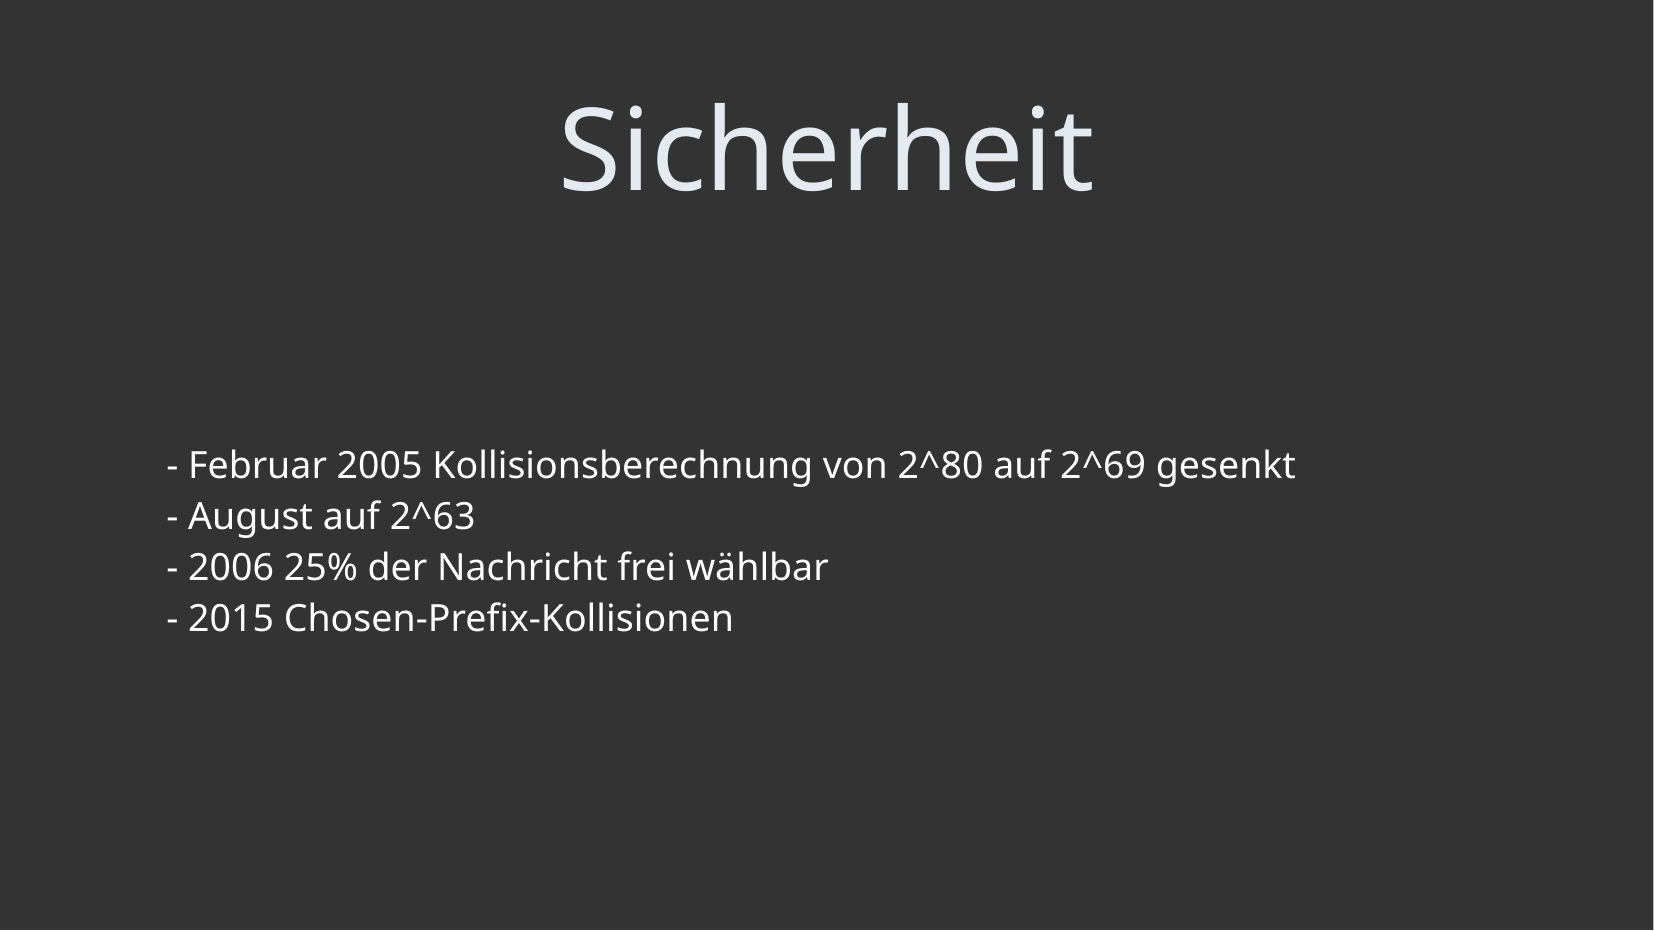

Sicherheit
- Februar 2005 Kollisionsberechnung von 2^80 auf 2^69 gesenkt
- August auf 2^63
- 2006 25% der Nachricht frei wählbar
- 2015 Chosen-Prefix-Kollisionen